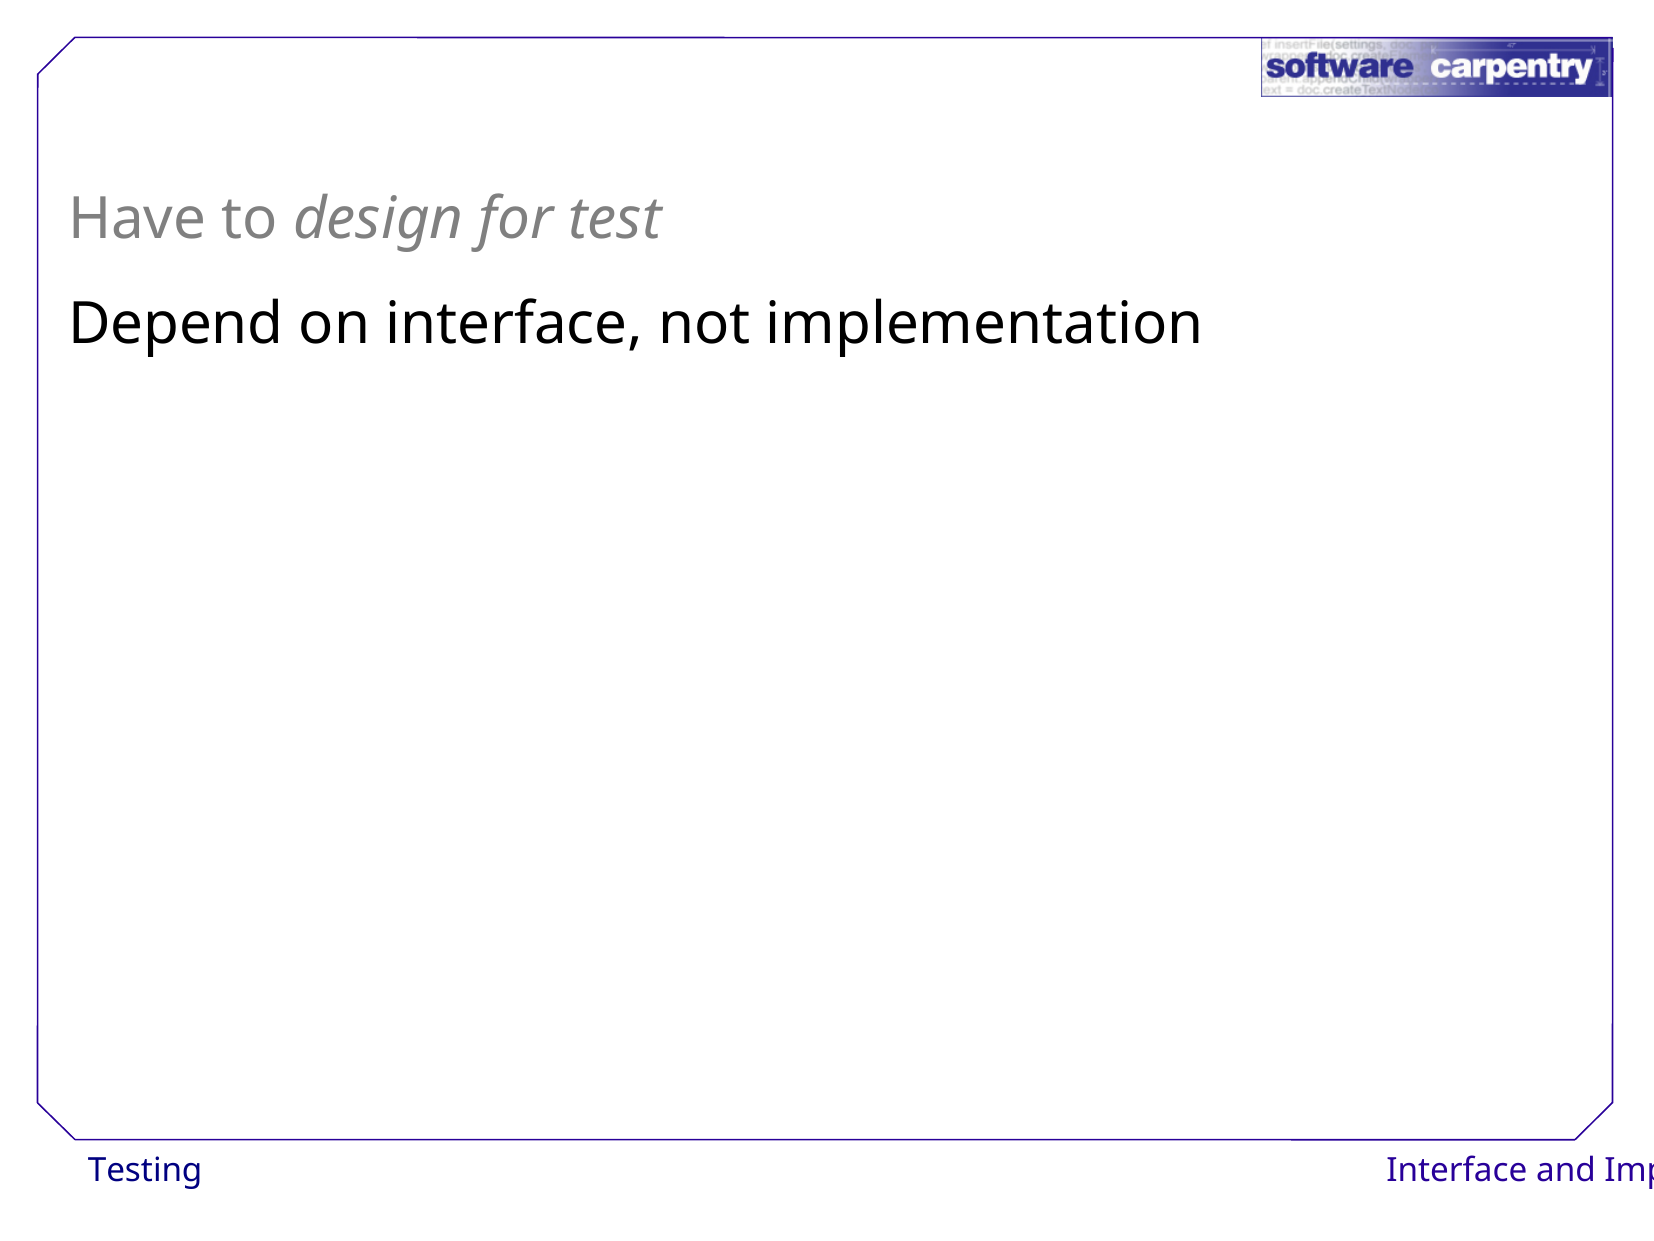

Have to design for test
Depend on interface, not implementation